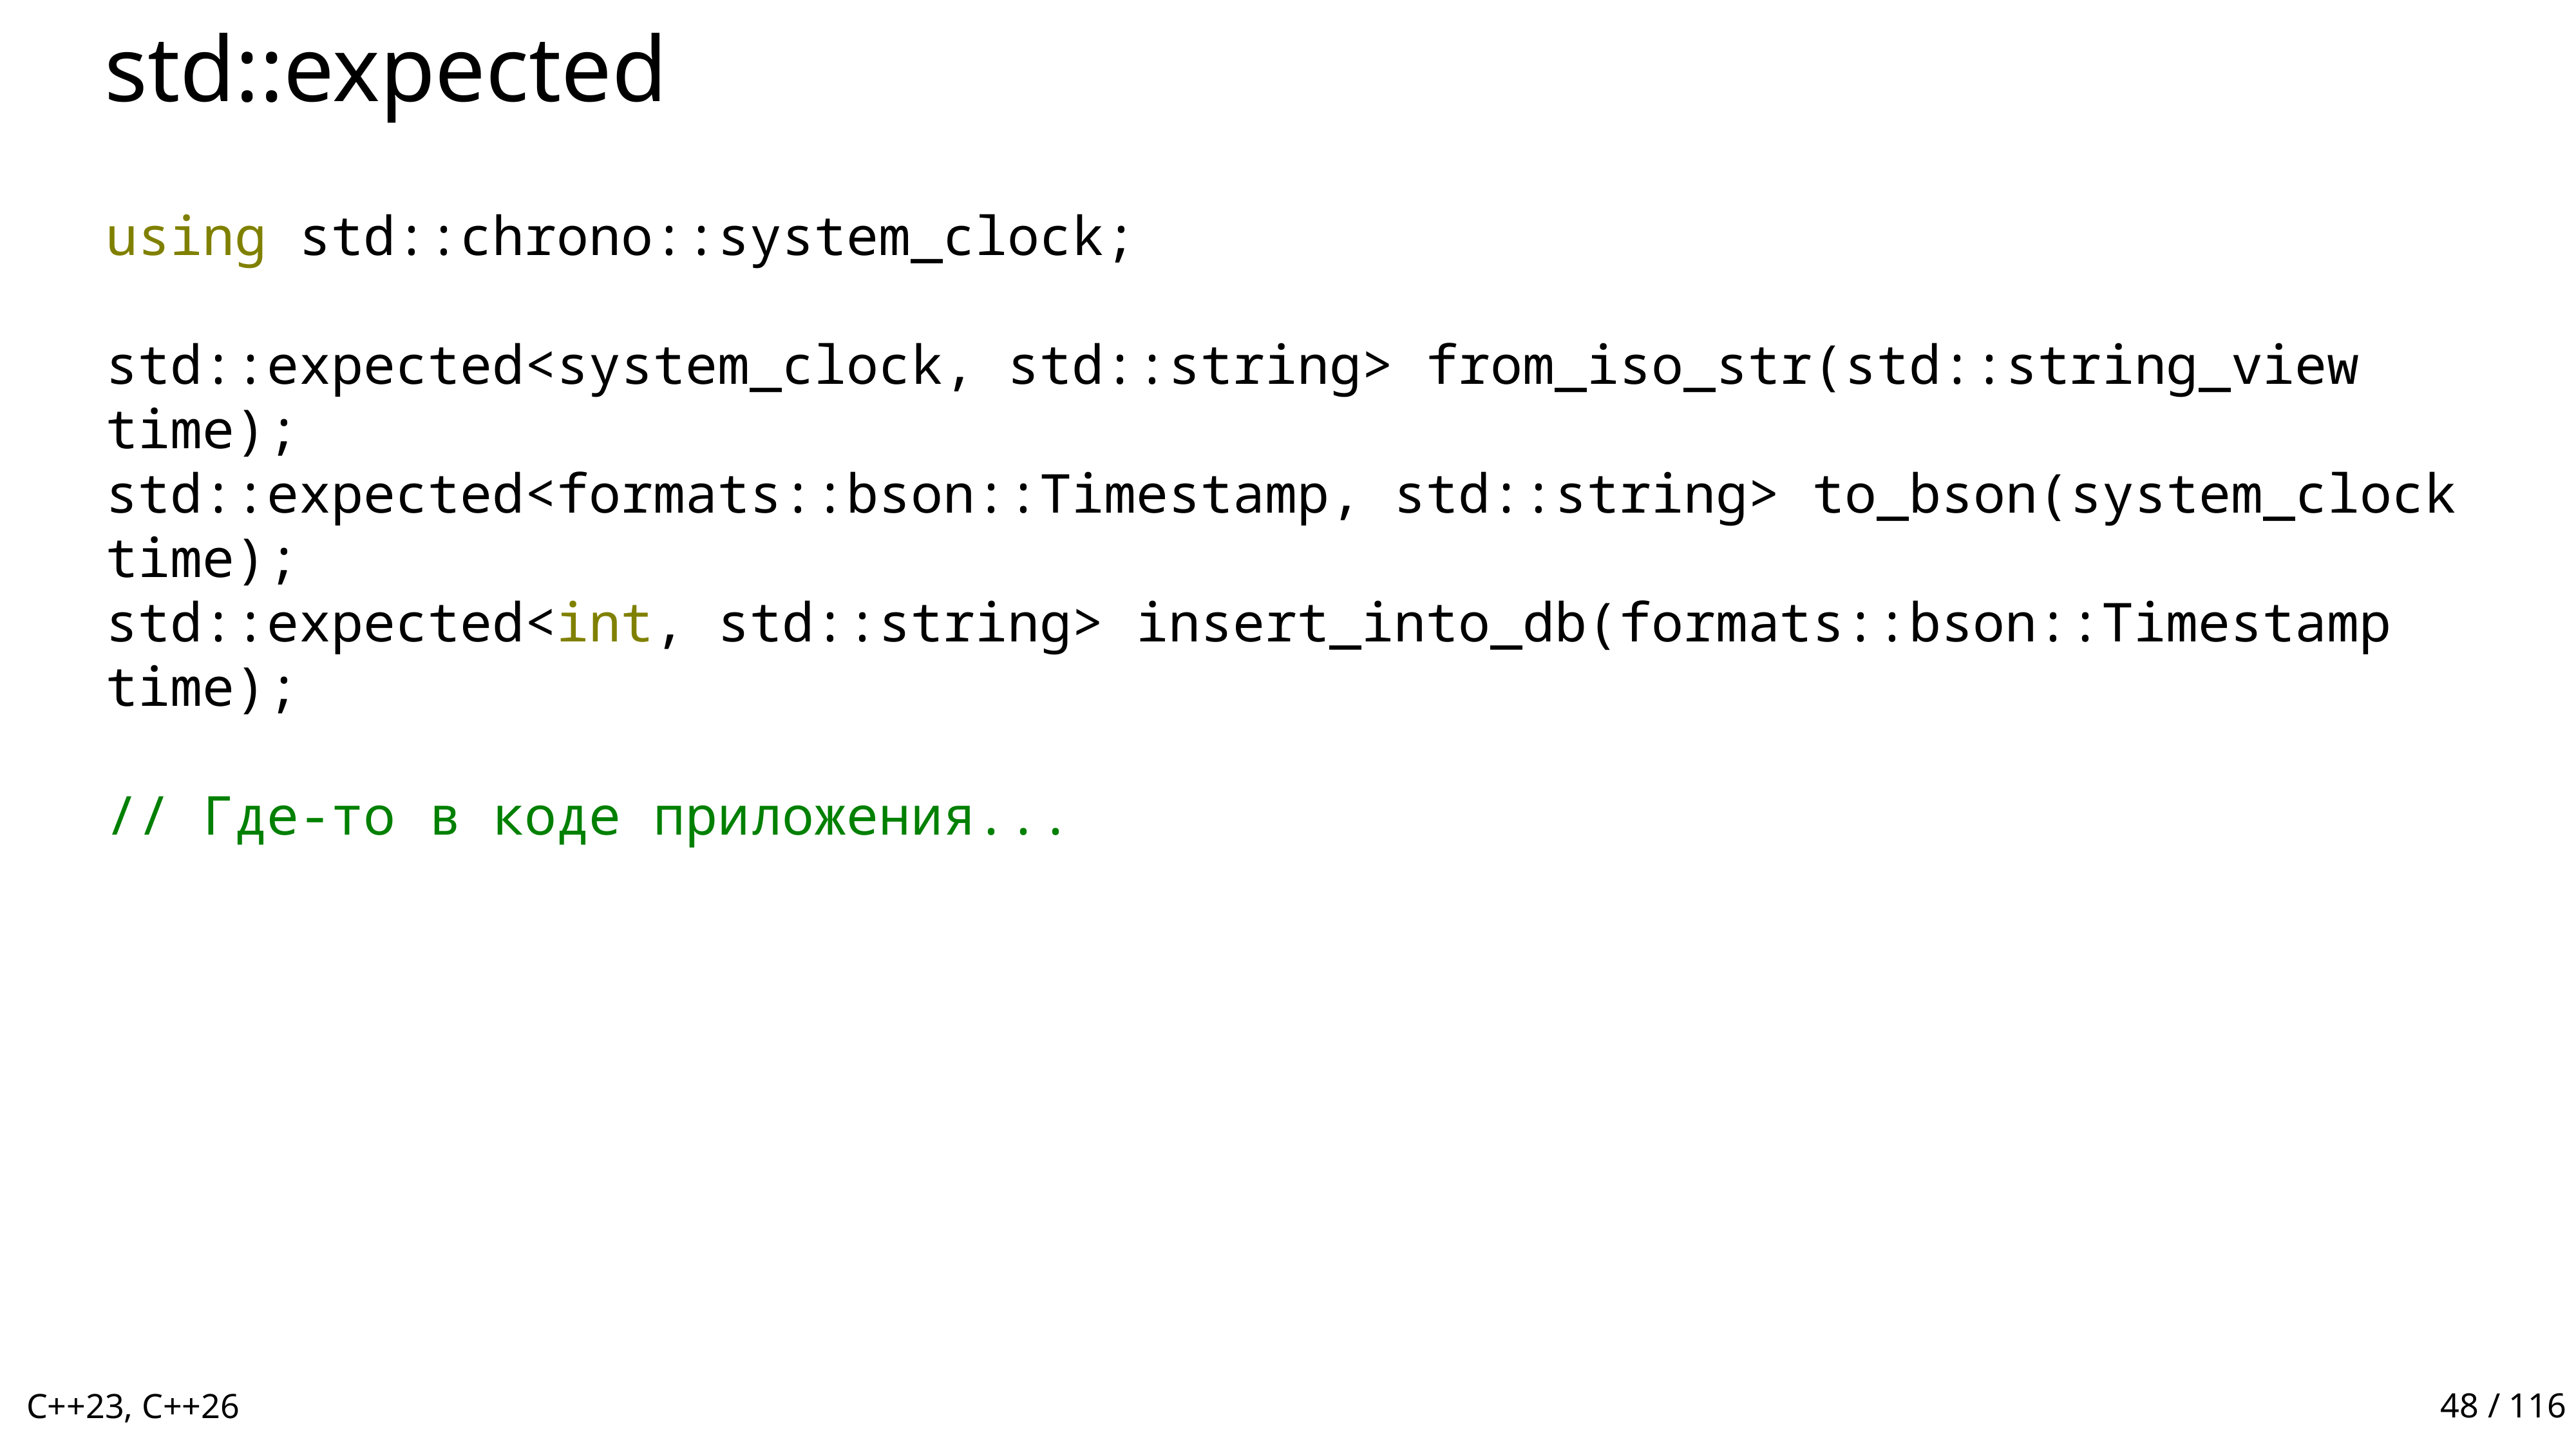

std::expected
# using std::chrono::system_clock;
std::expected<system_clock, std::string> from_iso_str(std::string_view time);
std::expected<formats::bson::Timestamp, std::string> to_bson(system_clock time);
std::expected<int, std::string> insert_into_db(formats::bson::Timestamp time);
// Где-то в коде приложения...
C++23, C++26